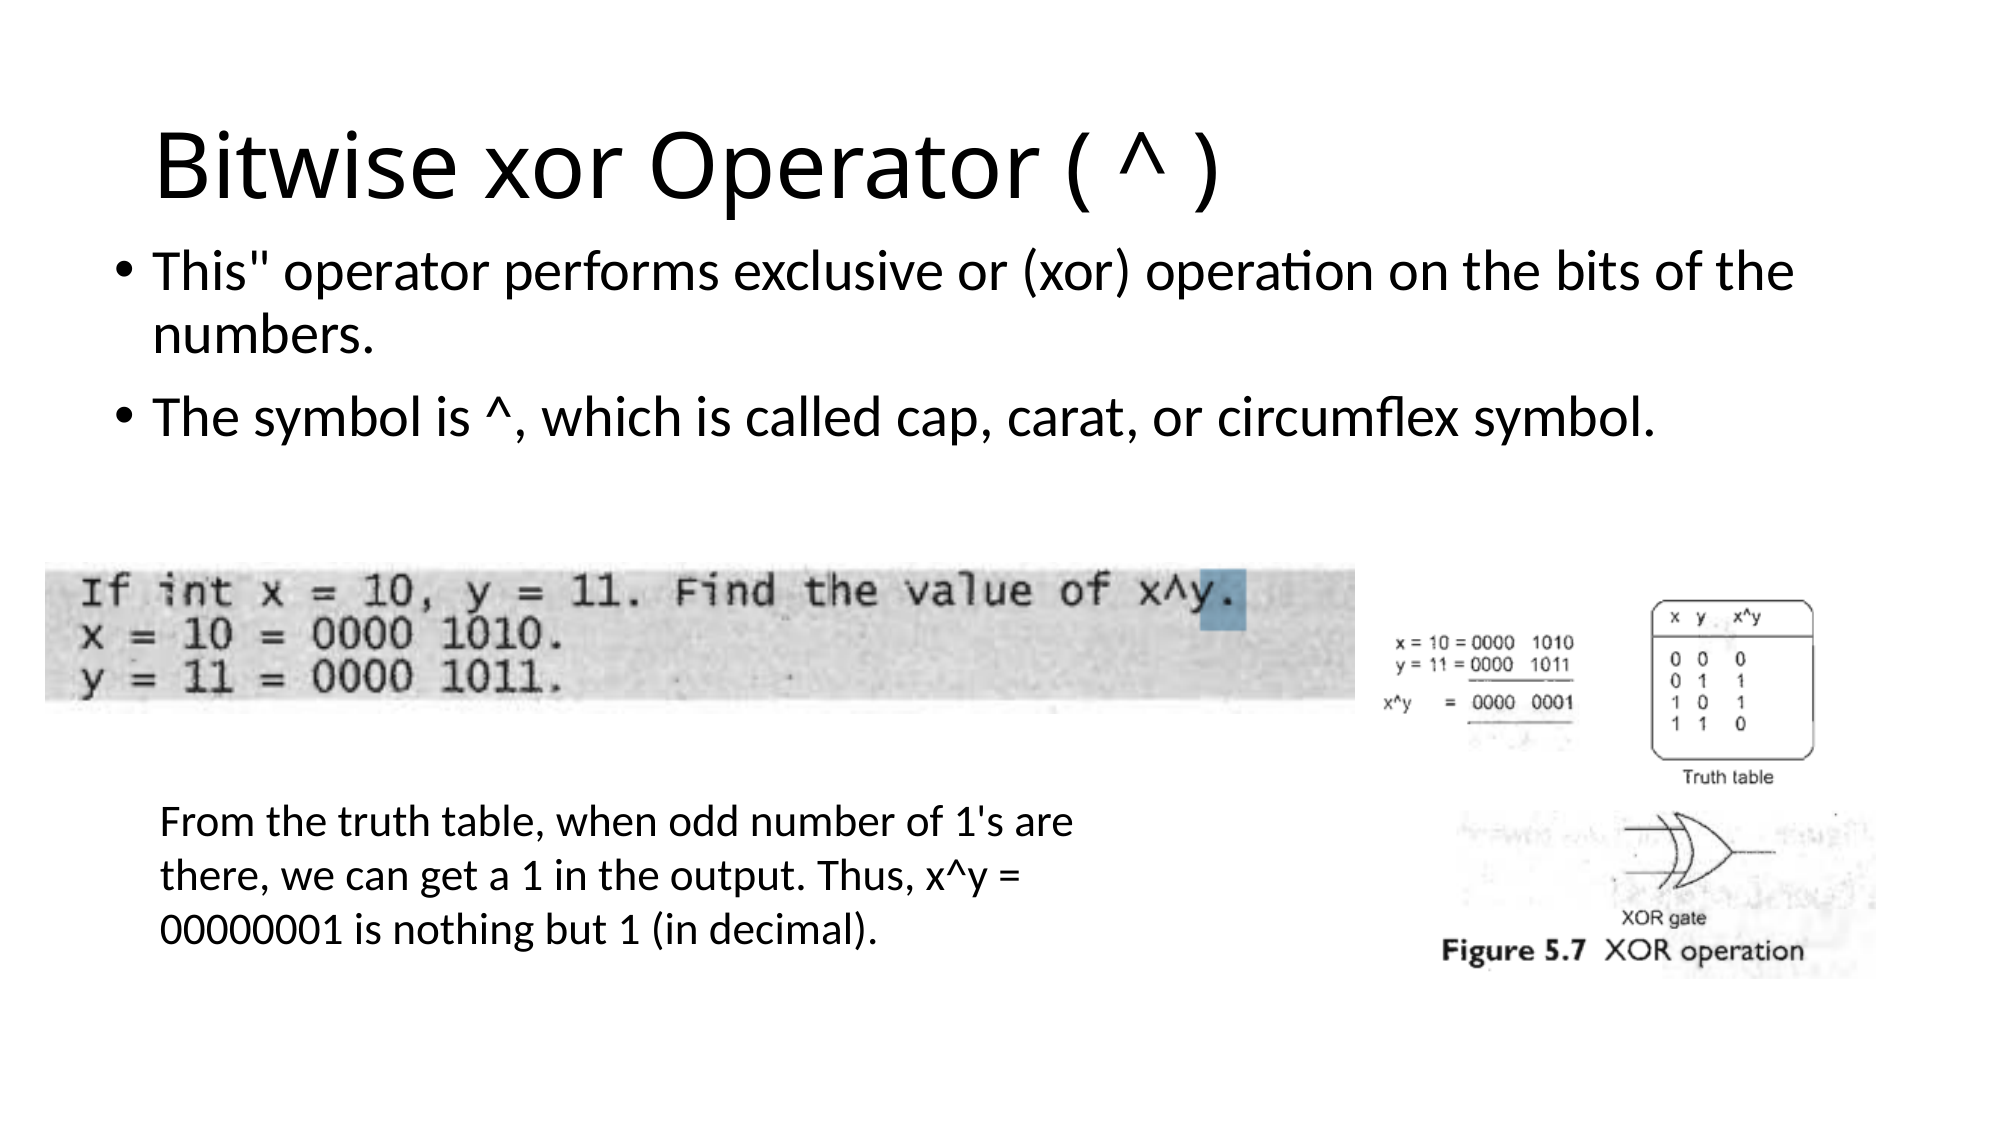

# Bitwise xor Operator ( ^ )
This" operator performs exclusive or (xor) operation on the bits of the numbers.
The symbol is ^, which is called cap, carat, or circumflex symbol.
From the truth table, when odd number of 1's are there, we can get a 1 in the output. Thus, x^y =
00000001 is nothing but 1 (in decimal).